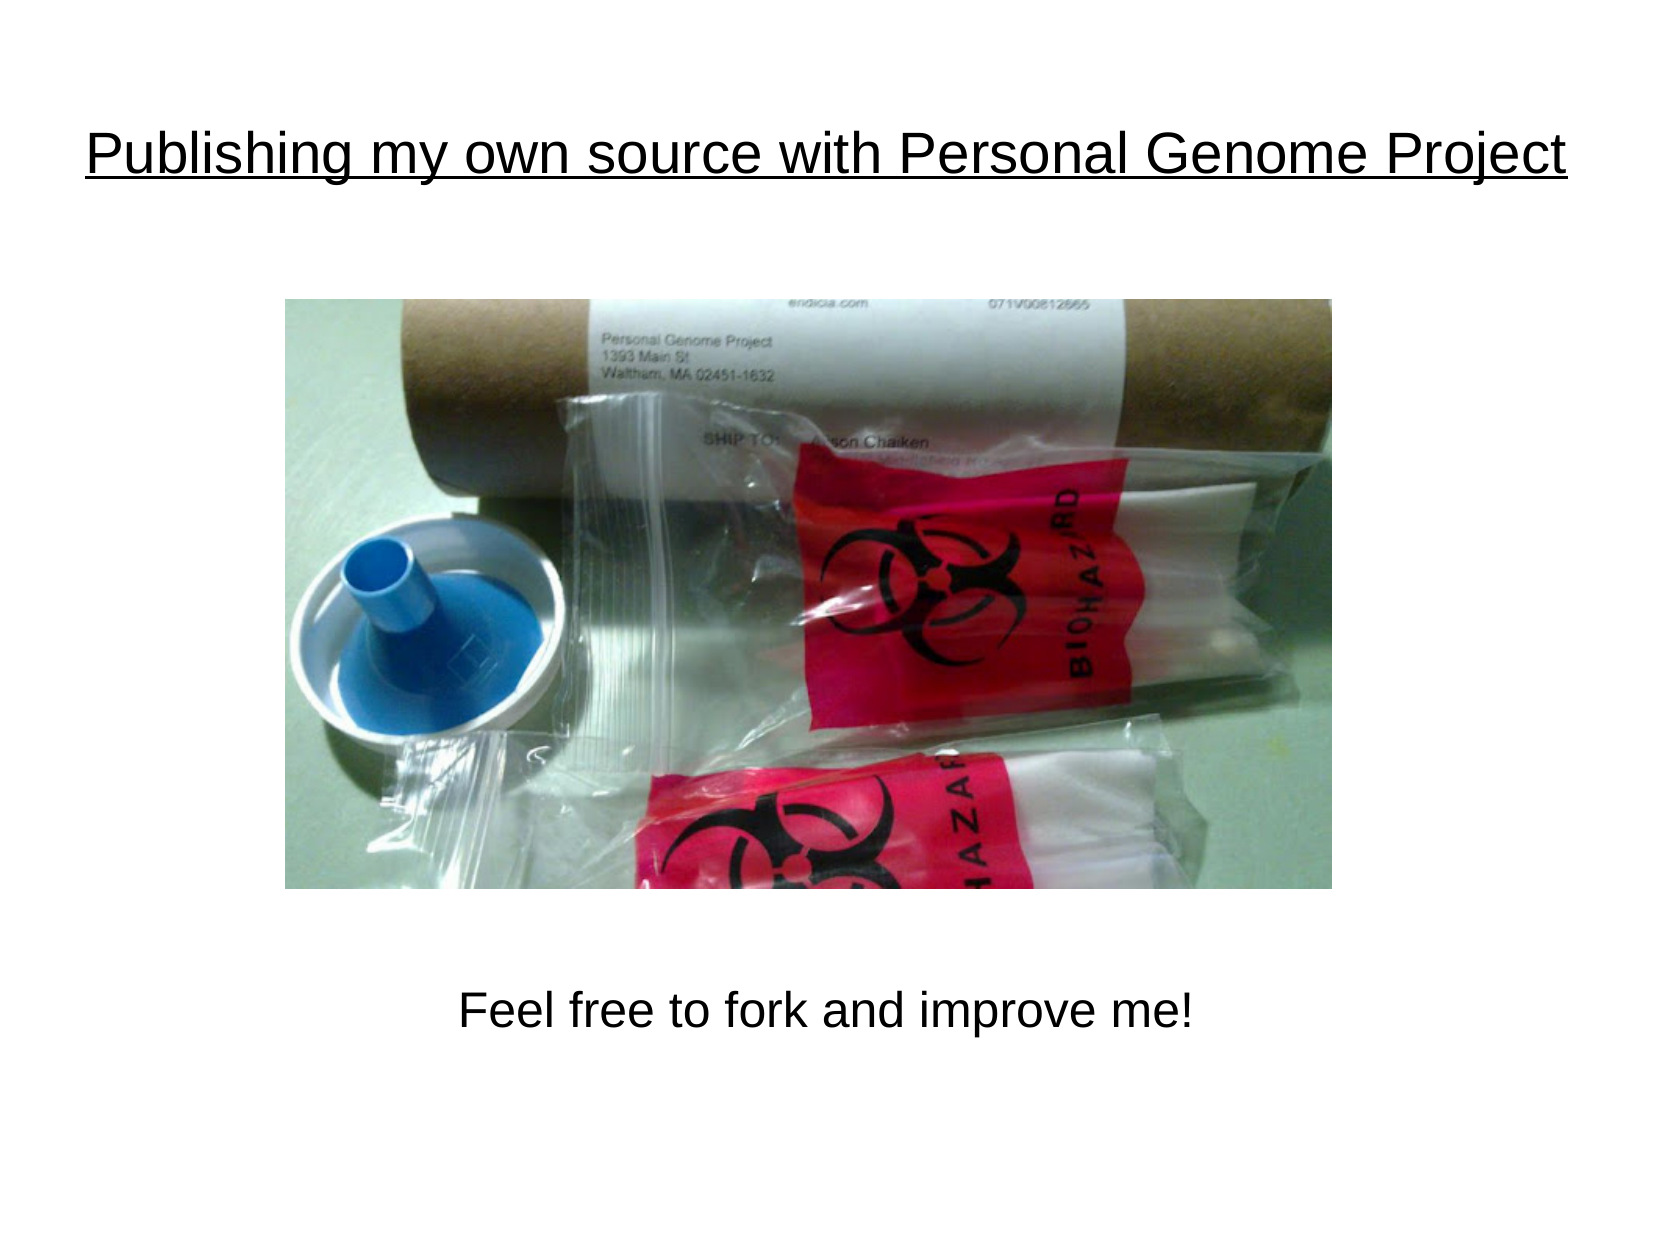

# Publishing my own source with Personal Genome Project
Feel free to fork and improve me!